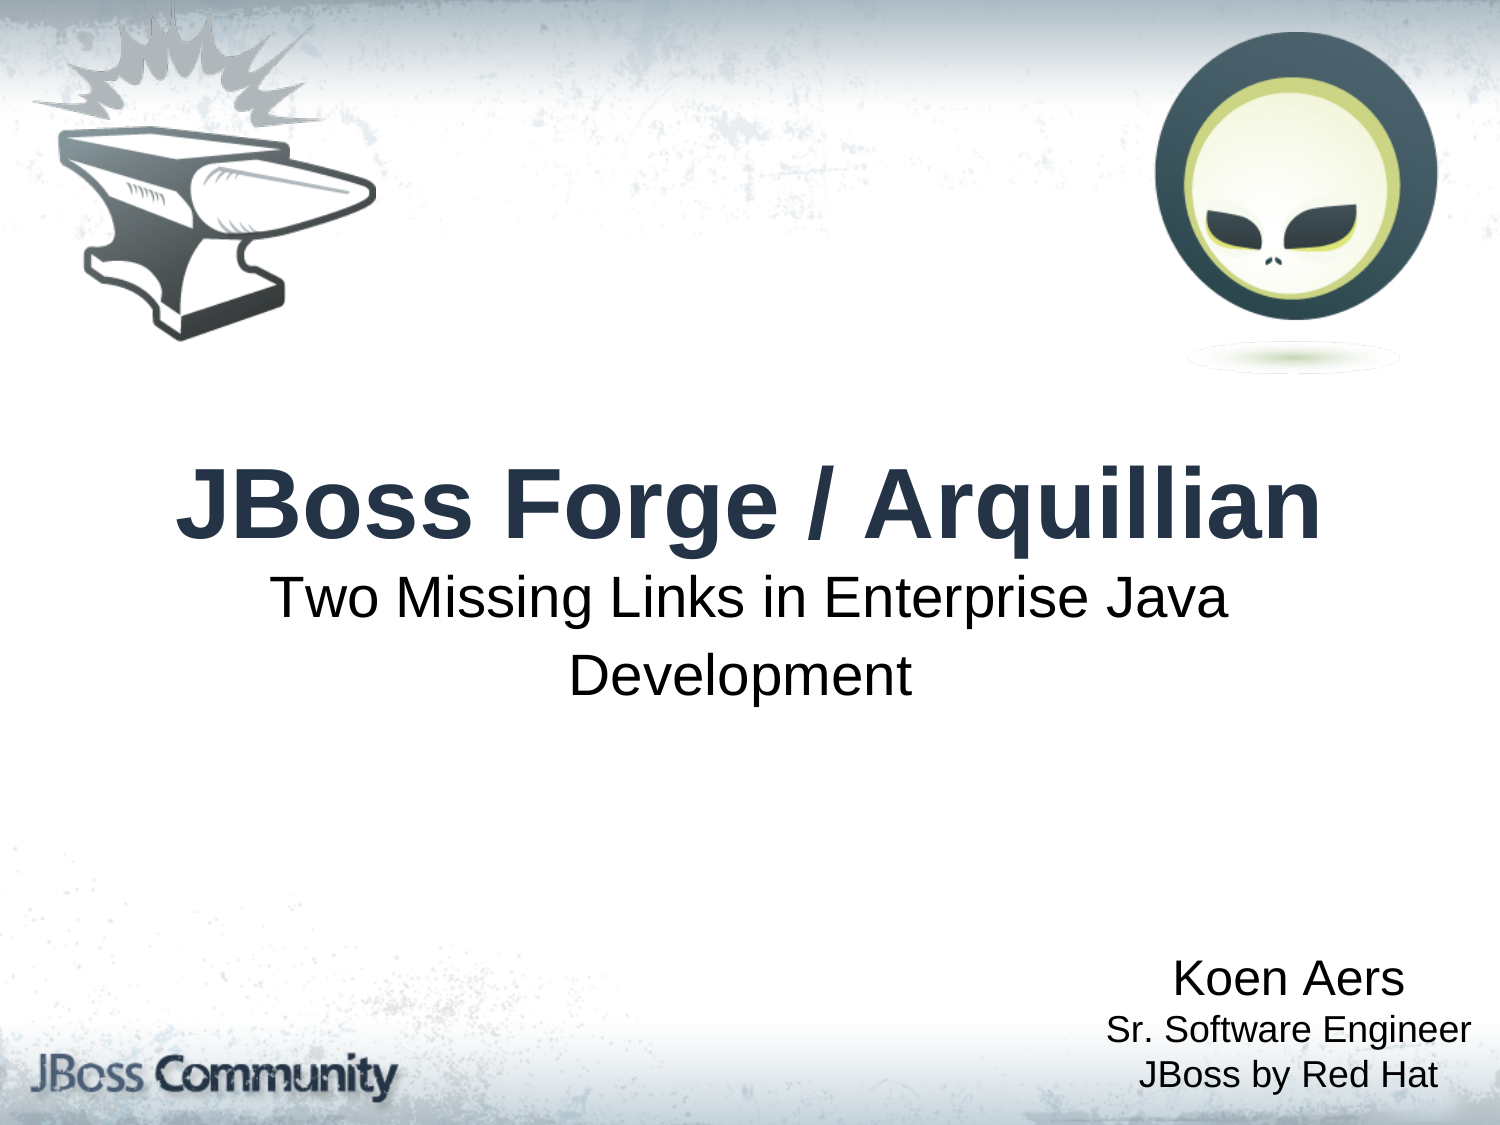

# JBoss Forge / Arquillian Two Missing Links in Enterprise Java Development
Koen Aers
Sr. Software Engineer
JBoss by Red Hat